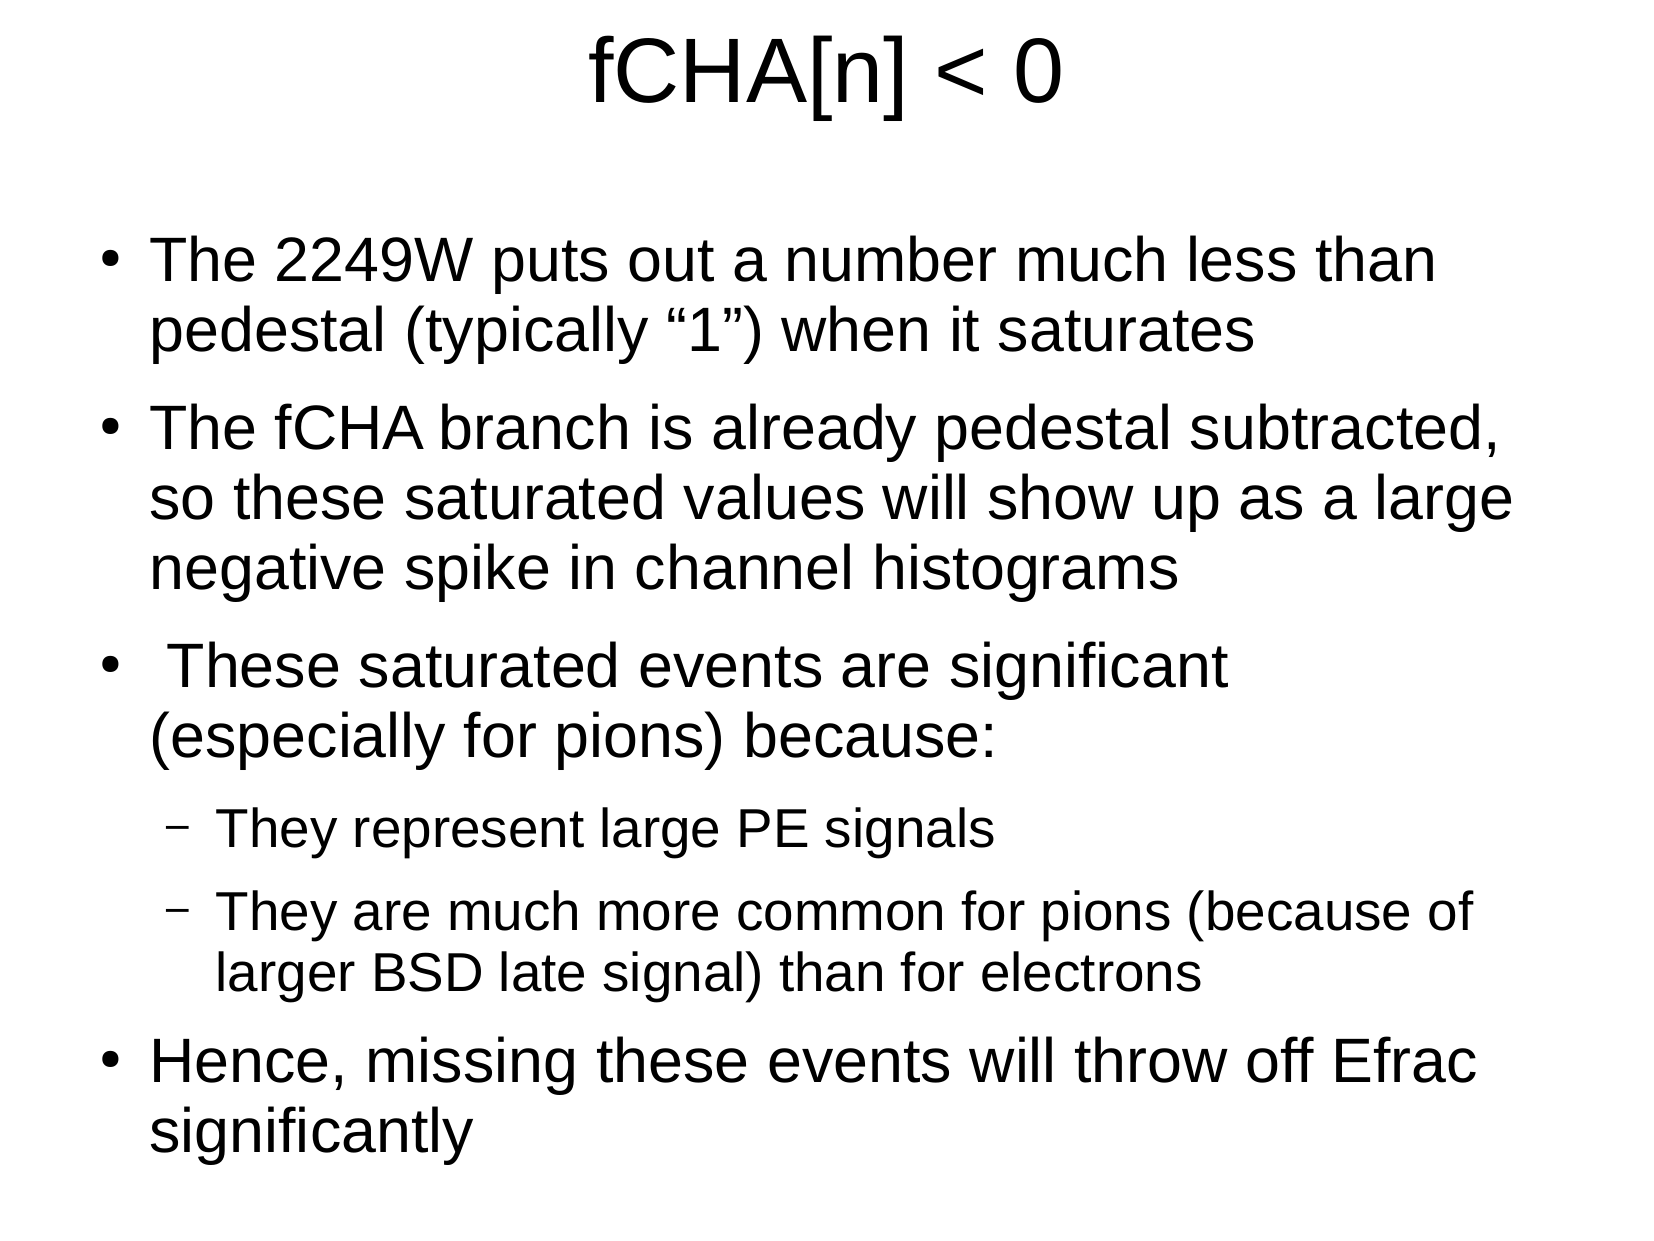

# fCHA[n] < 0
The 2249W puts out a number much less than pedestal (typically “1”) when it saturates
The fCHA branch is already pedestal subtracted, so these saturated values will show up as a large negative spike in channel histograms
 These saturated events are significant (especially for pions) because:
They represent large PE signals
They are much more common for pions (because of larger BSD late signal) than for electrons
Hence, missing these events will throw off Efrac significantly